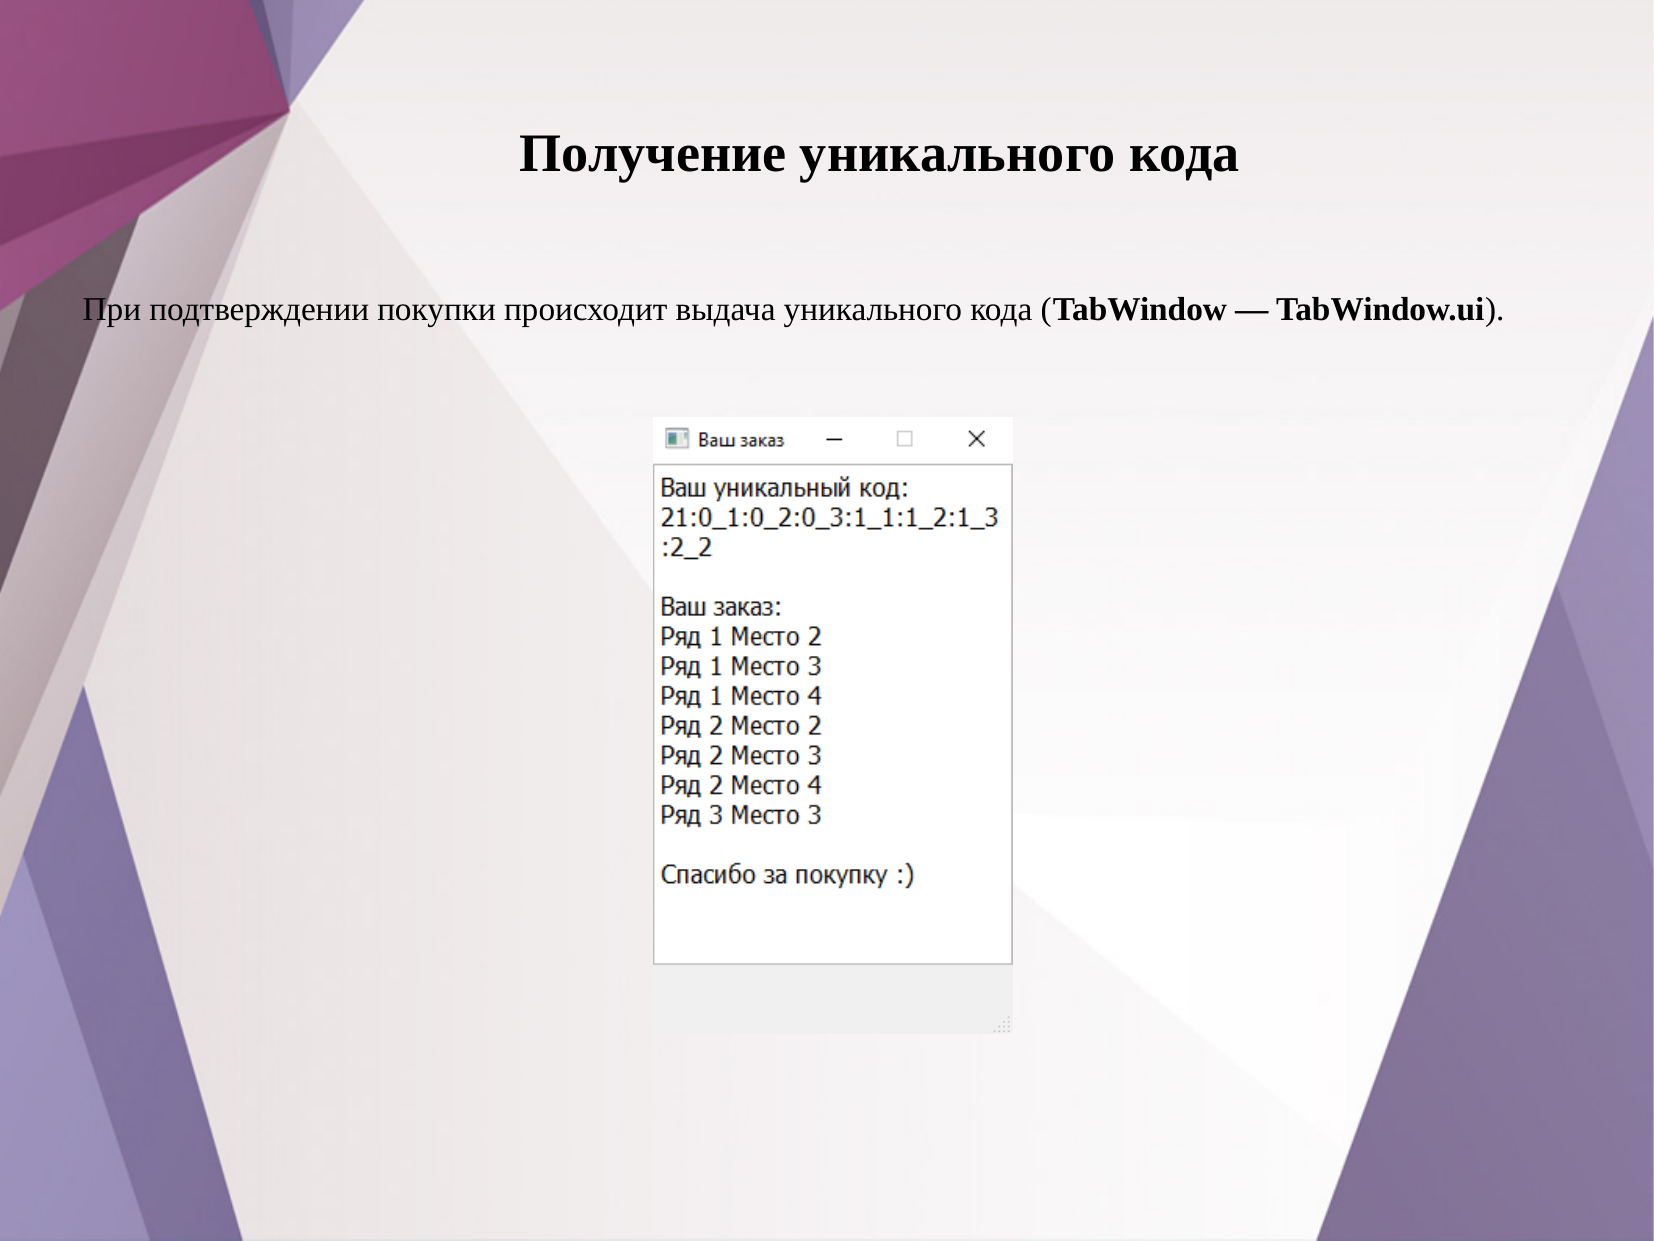

# Получение уникального кода
При подтверждении покупки происходит выдача уникального кода (TabWindow — TabWindow.ui).